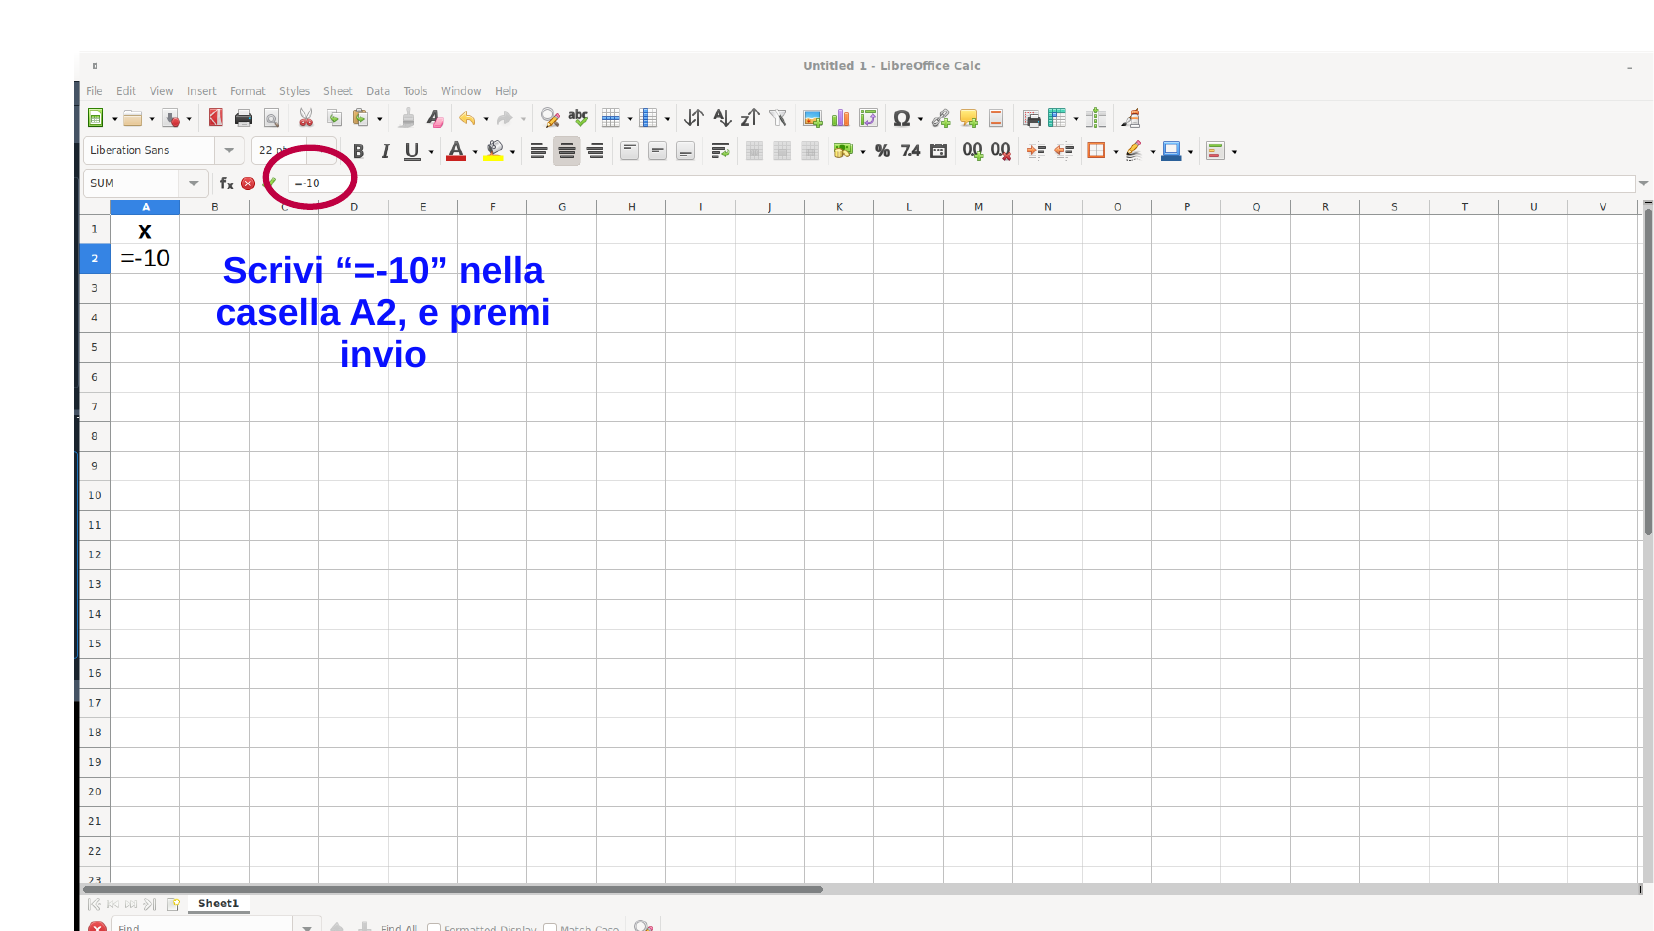

Scrivi “=-10” nella casella A2, e premi invio